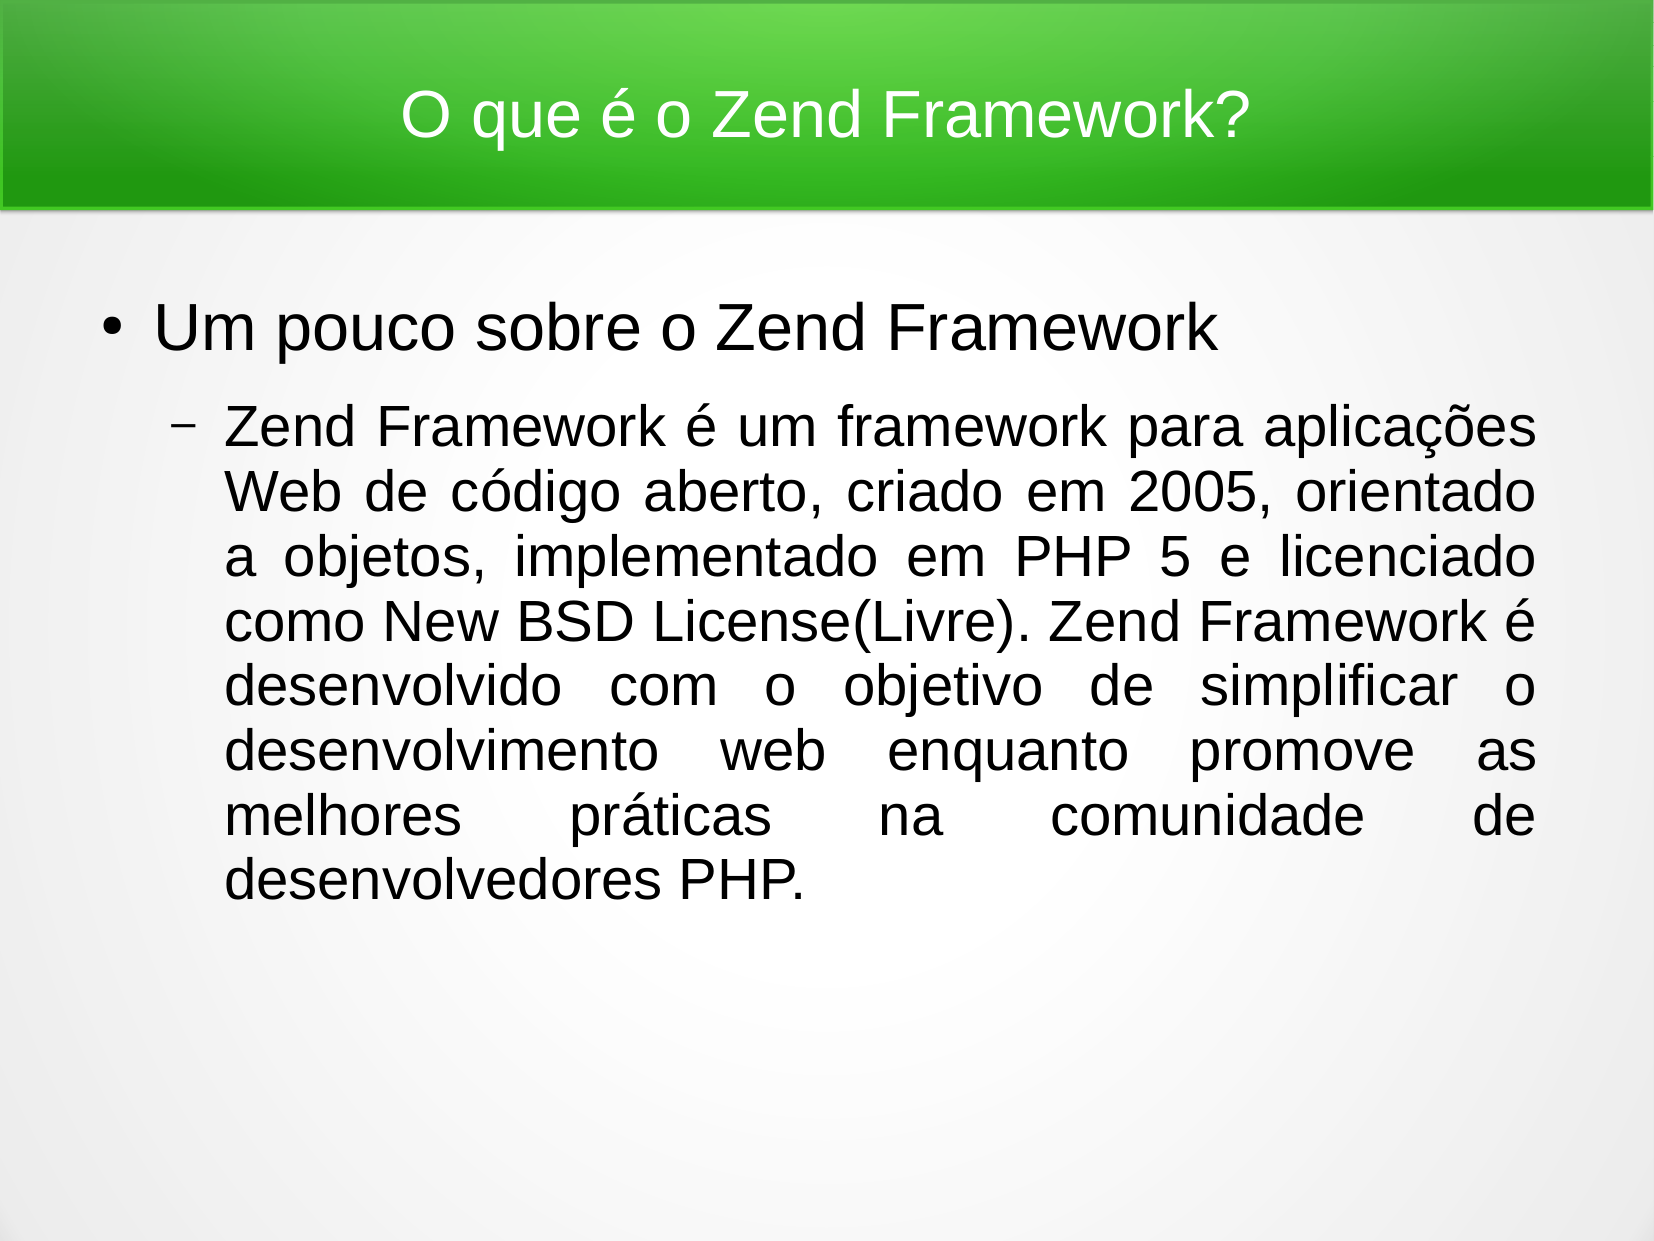

# O que é o Zend Framework?
Um pouco sobre o Zend Framework
Zend Framework é um framework para aplicações Web de código aberto, criado em 2005, orientado a objetos, implementado em PHP 5 e licenciado como New BSD License(Livre). Zend Framework é desenvolvido com o objetivo de simplificar o desenvolvimento web enquanto promove as melhores práticas na comunidade de desenvolvedores PHP.